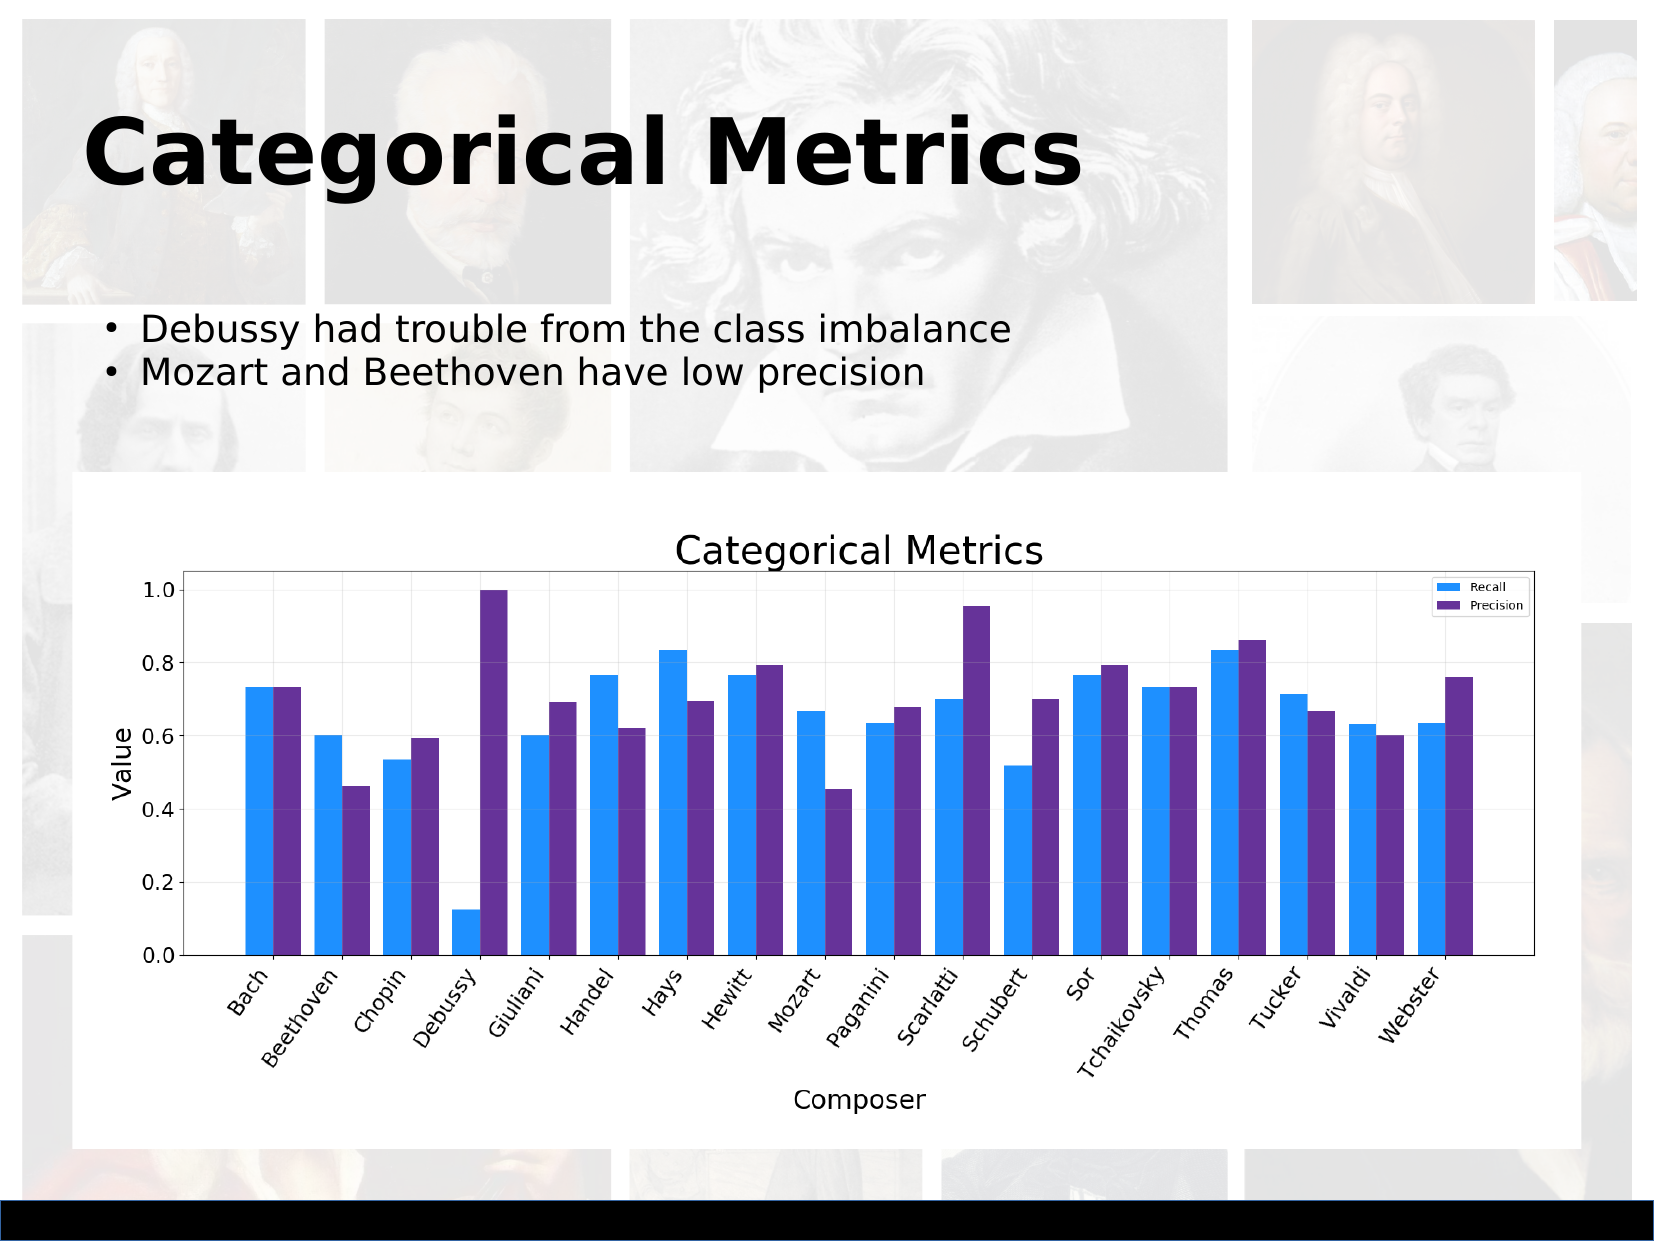

# Categorical Metrics
Debussy had trouble from the class imbalance
Mozart and Beethoven have low precision